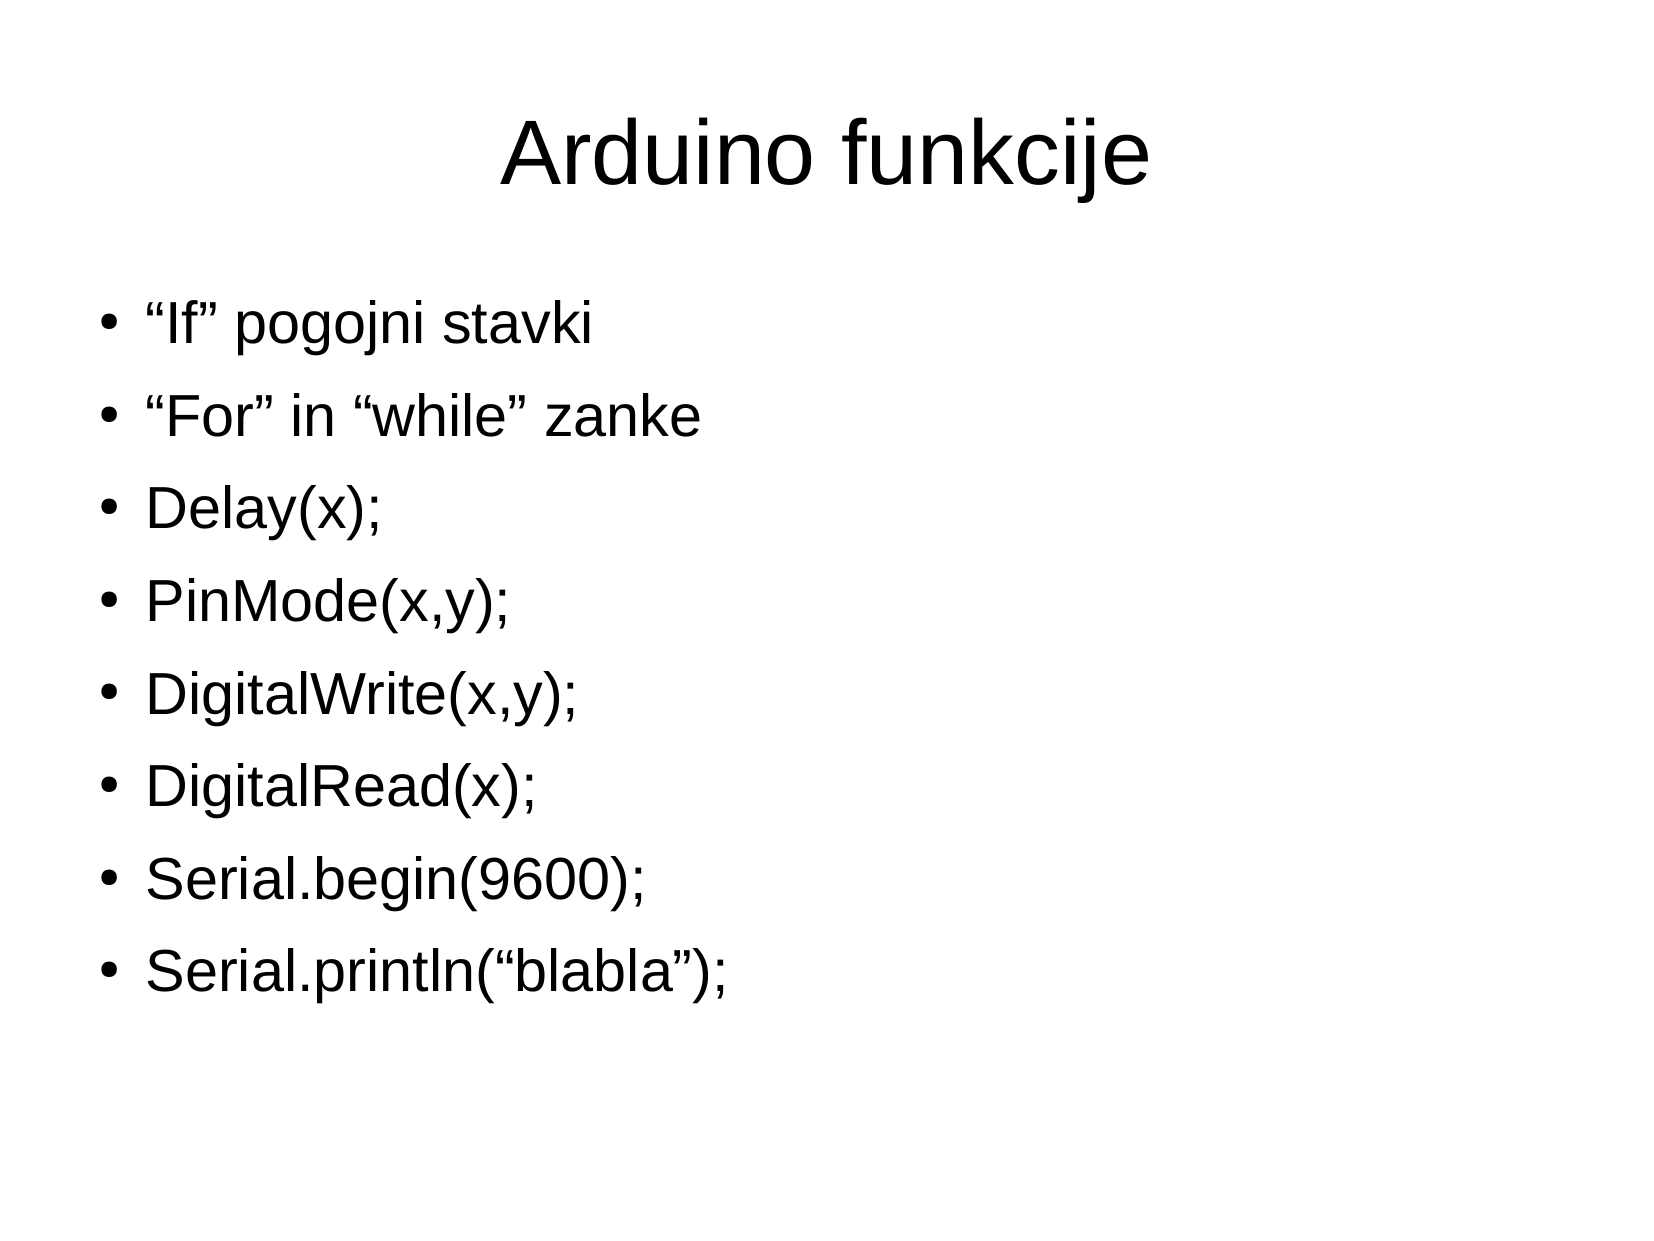

# Arduino funkcije
“If” pogojni stavki
“For” in “while” zanke
Delay(x);
PinMode(x,y);
DigitalWrite(x,y);
DigitalRead(x);
Serial.begin(9600);
Serial.println(“blabla”);